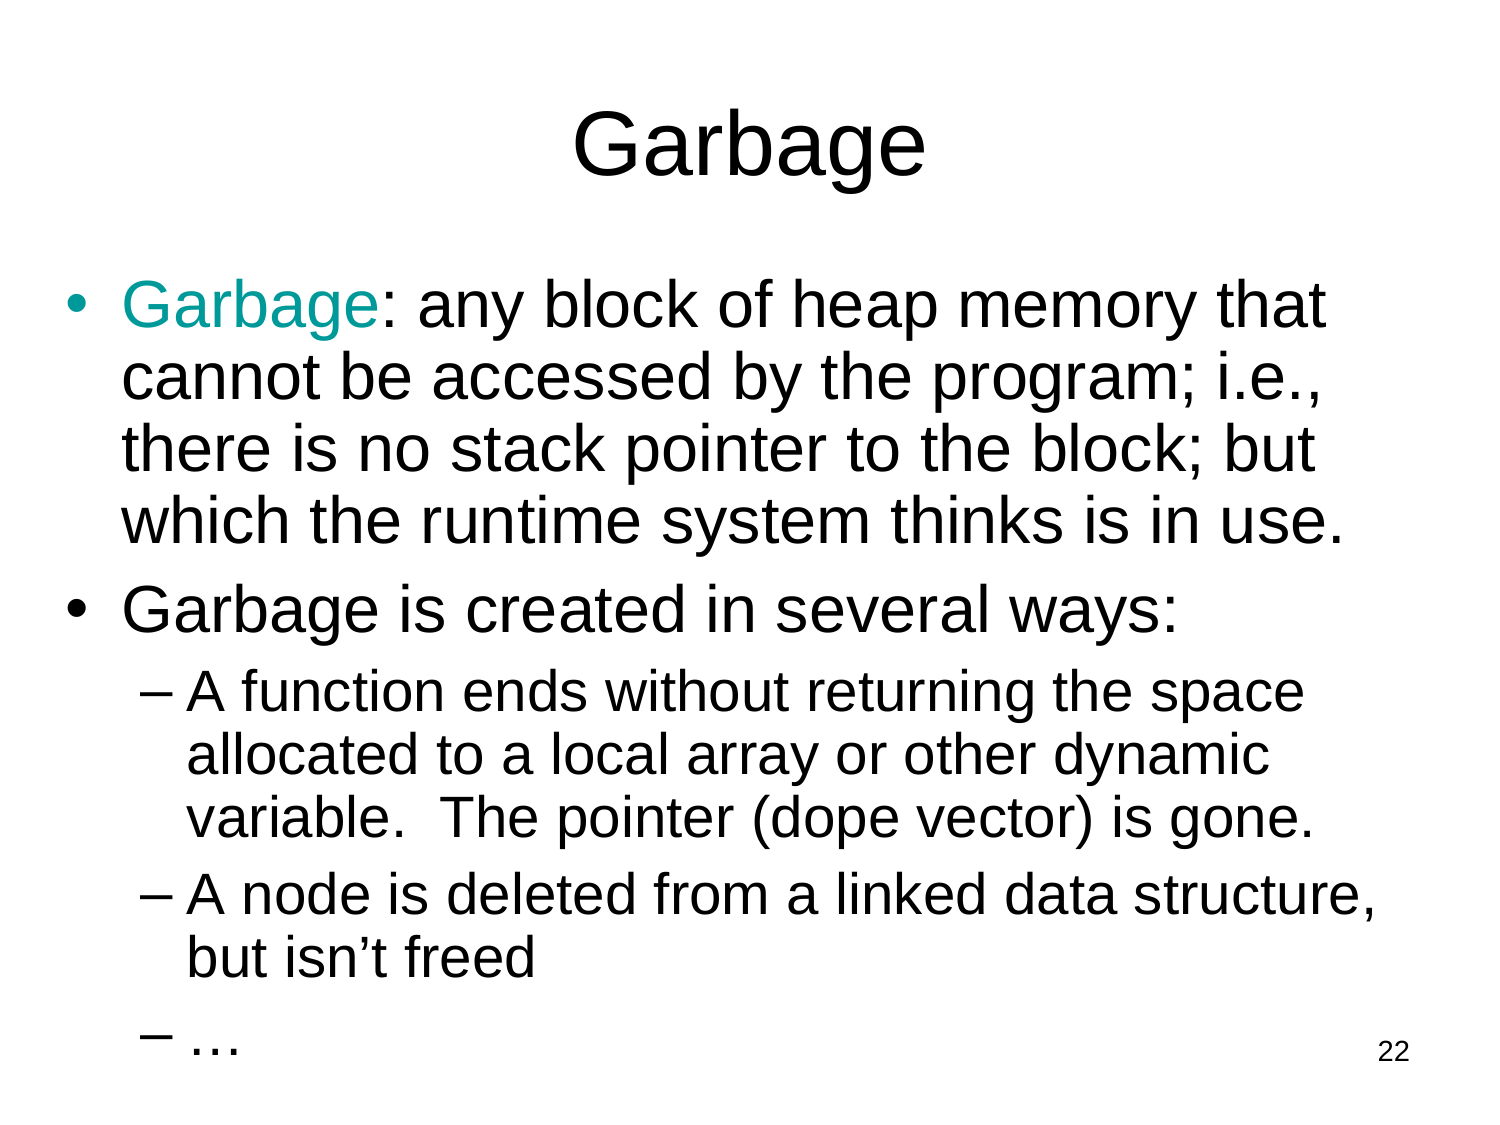

# Garbage
Garbage: any block of heap memory that cannot be accessed by the program; i.e., there is no stack pointer to the block; but which the runtime system thinks is in use.
Garbage is created in several ways:
A function ends without returning the space allocated to a local array or other dynamic variable. The pointer (dope vector) is gone.
A node is deleted from a linked data structure, but isn’t freed
…